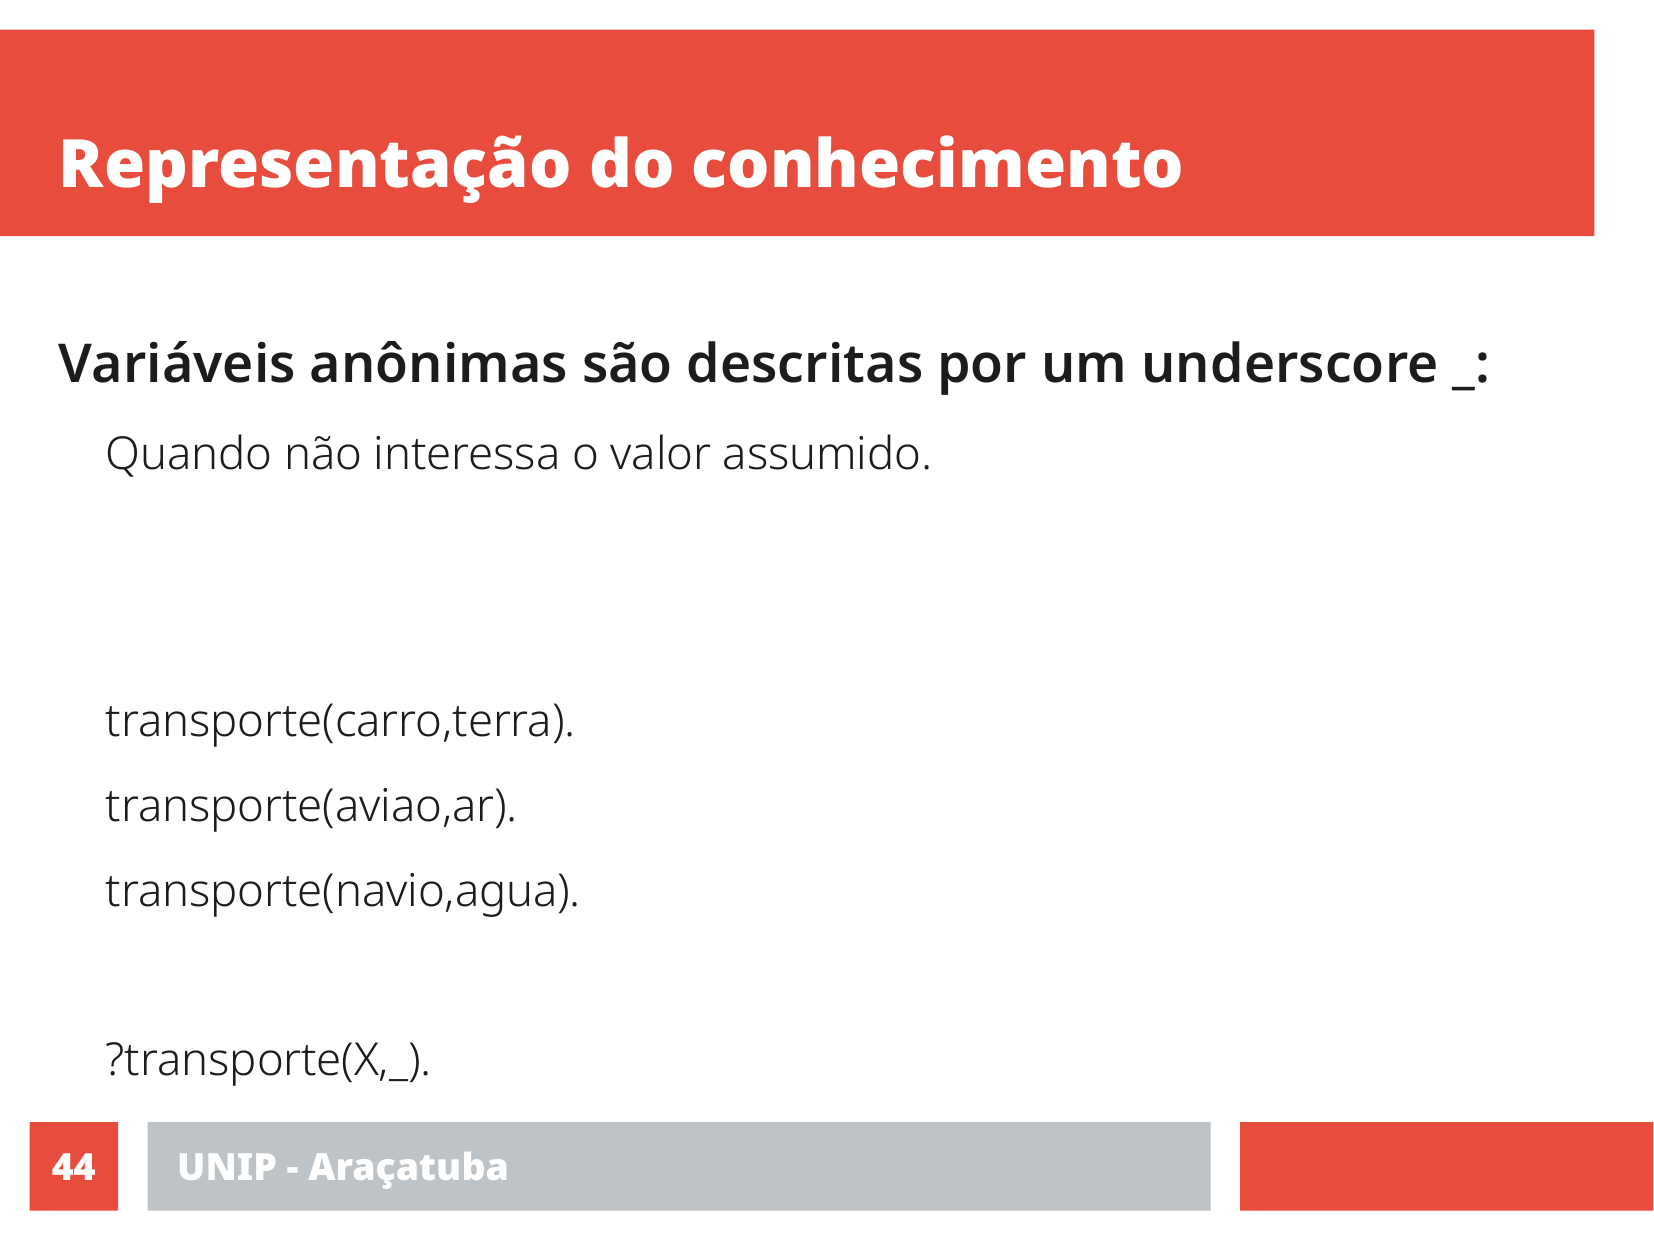

# Representação do conhecimento
Variáveis anônimas são descritas por um underscore _:
Quando não interessa o valor assumido.
transporte(carro,terra).
transporte(aviao,ar).
transporte(navio,agua).
?transporte(X,_).
44
UNIP - Araçatuba